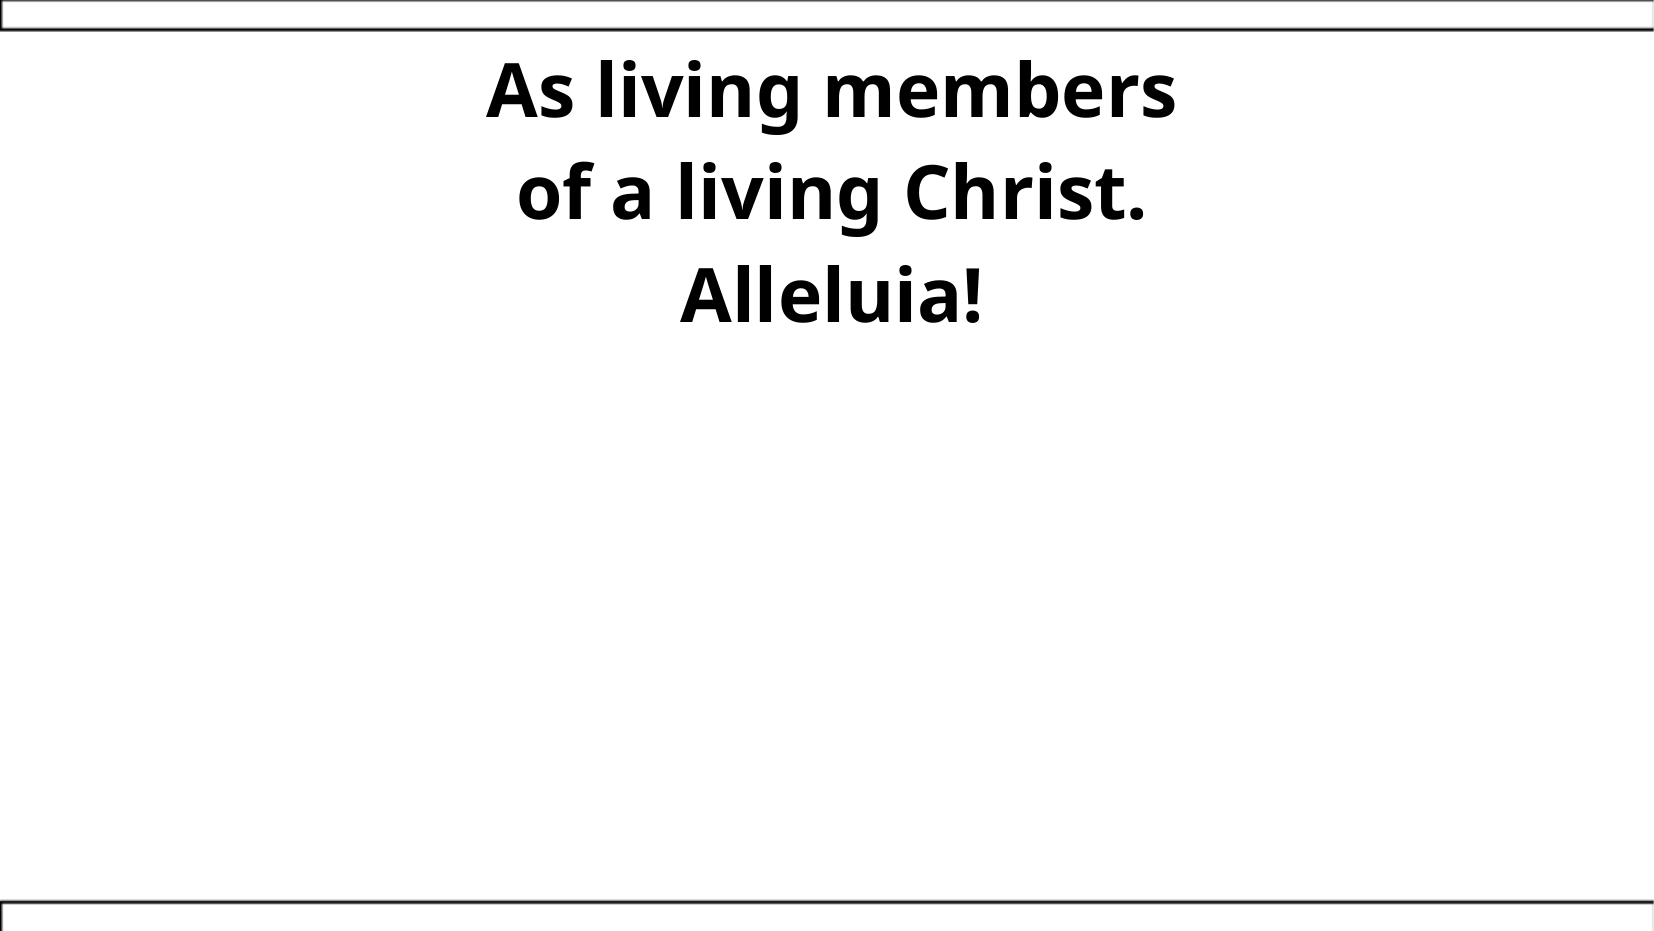

As living members
of a living Christ.
Alleluia!